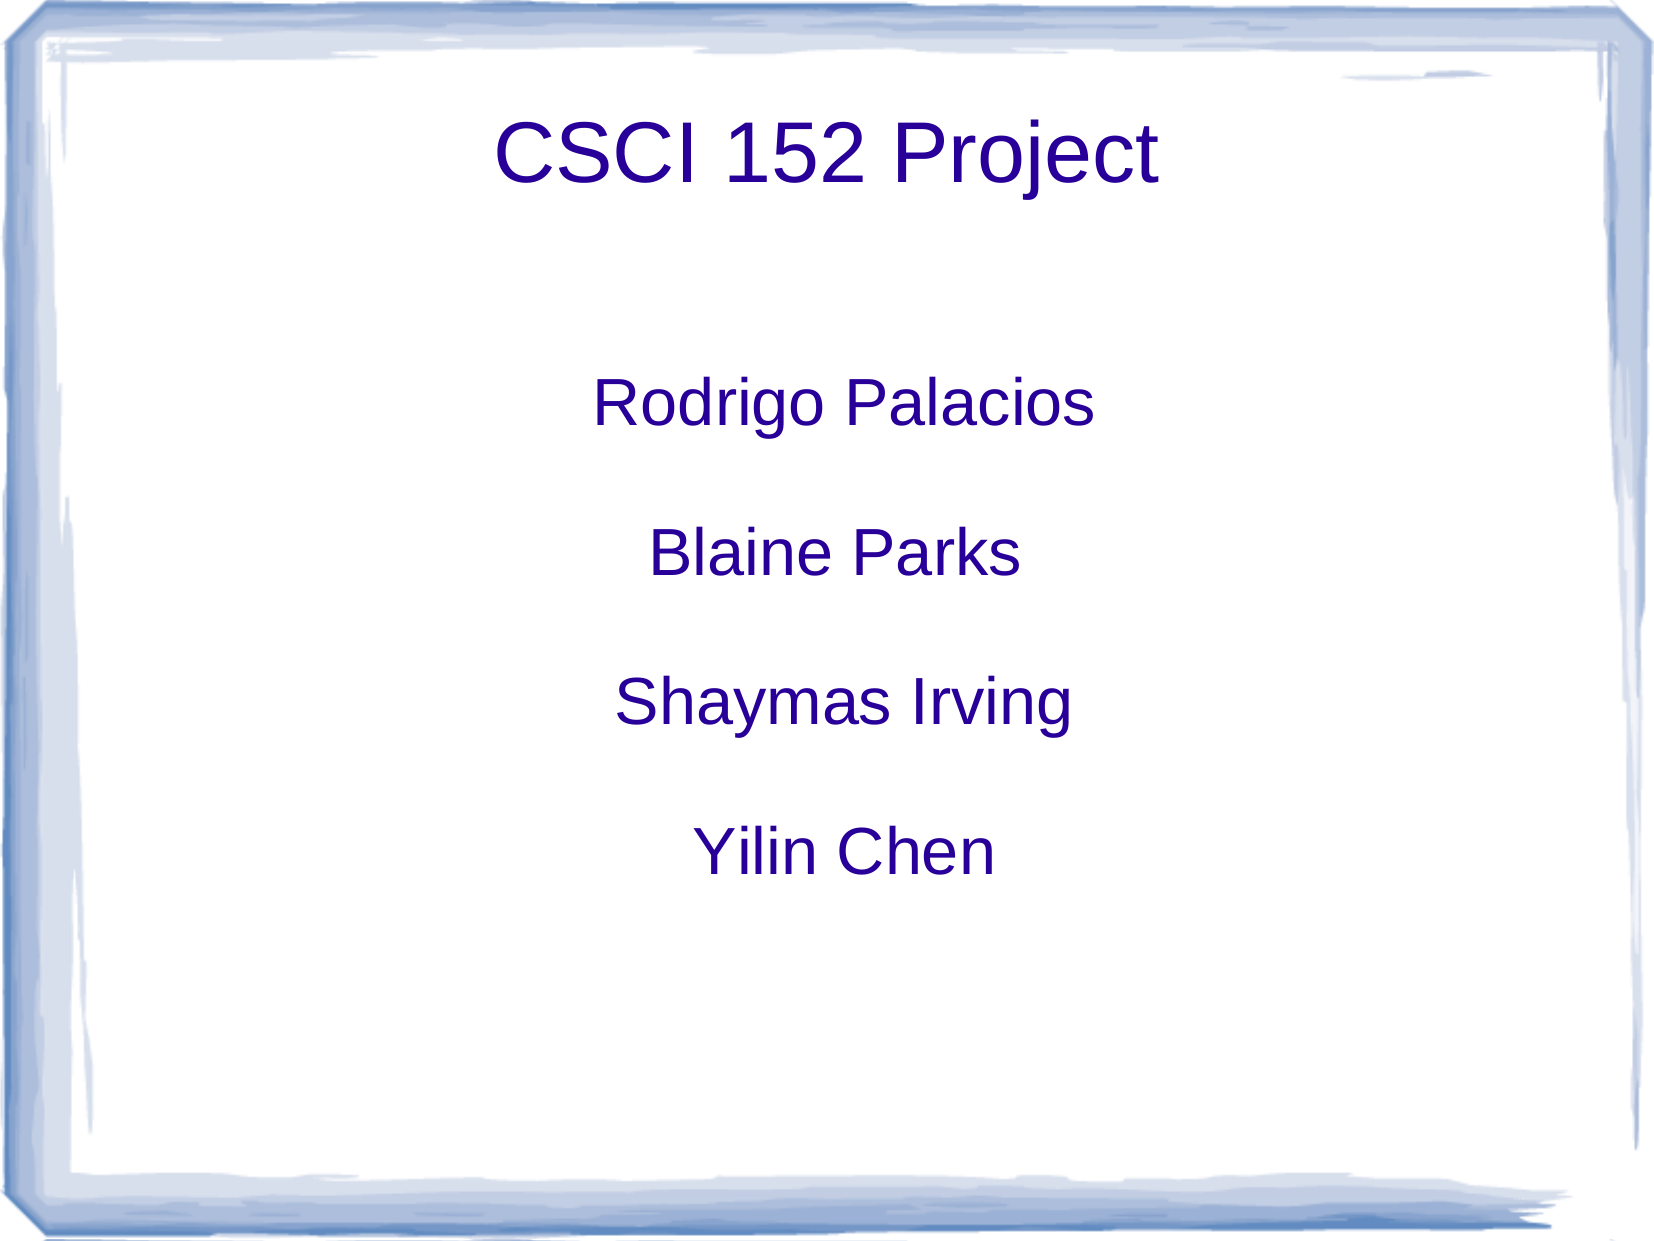

# CSCI 152 Project
Rodrigo Palacios
Blaine Parks
Shaymas Irving
Yilin Chen